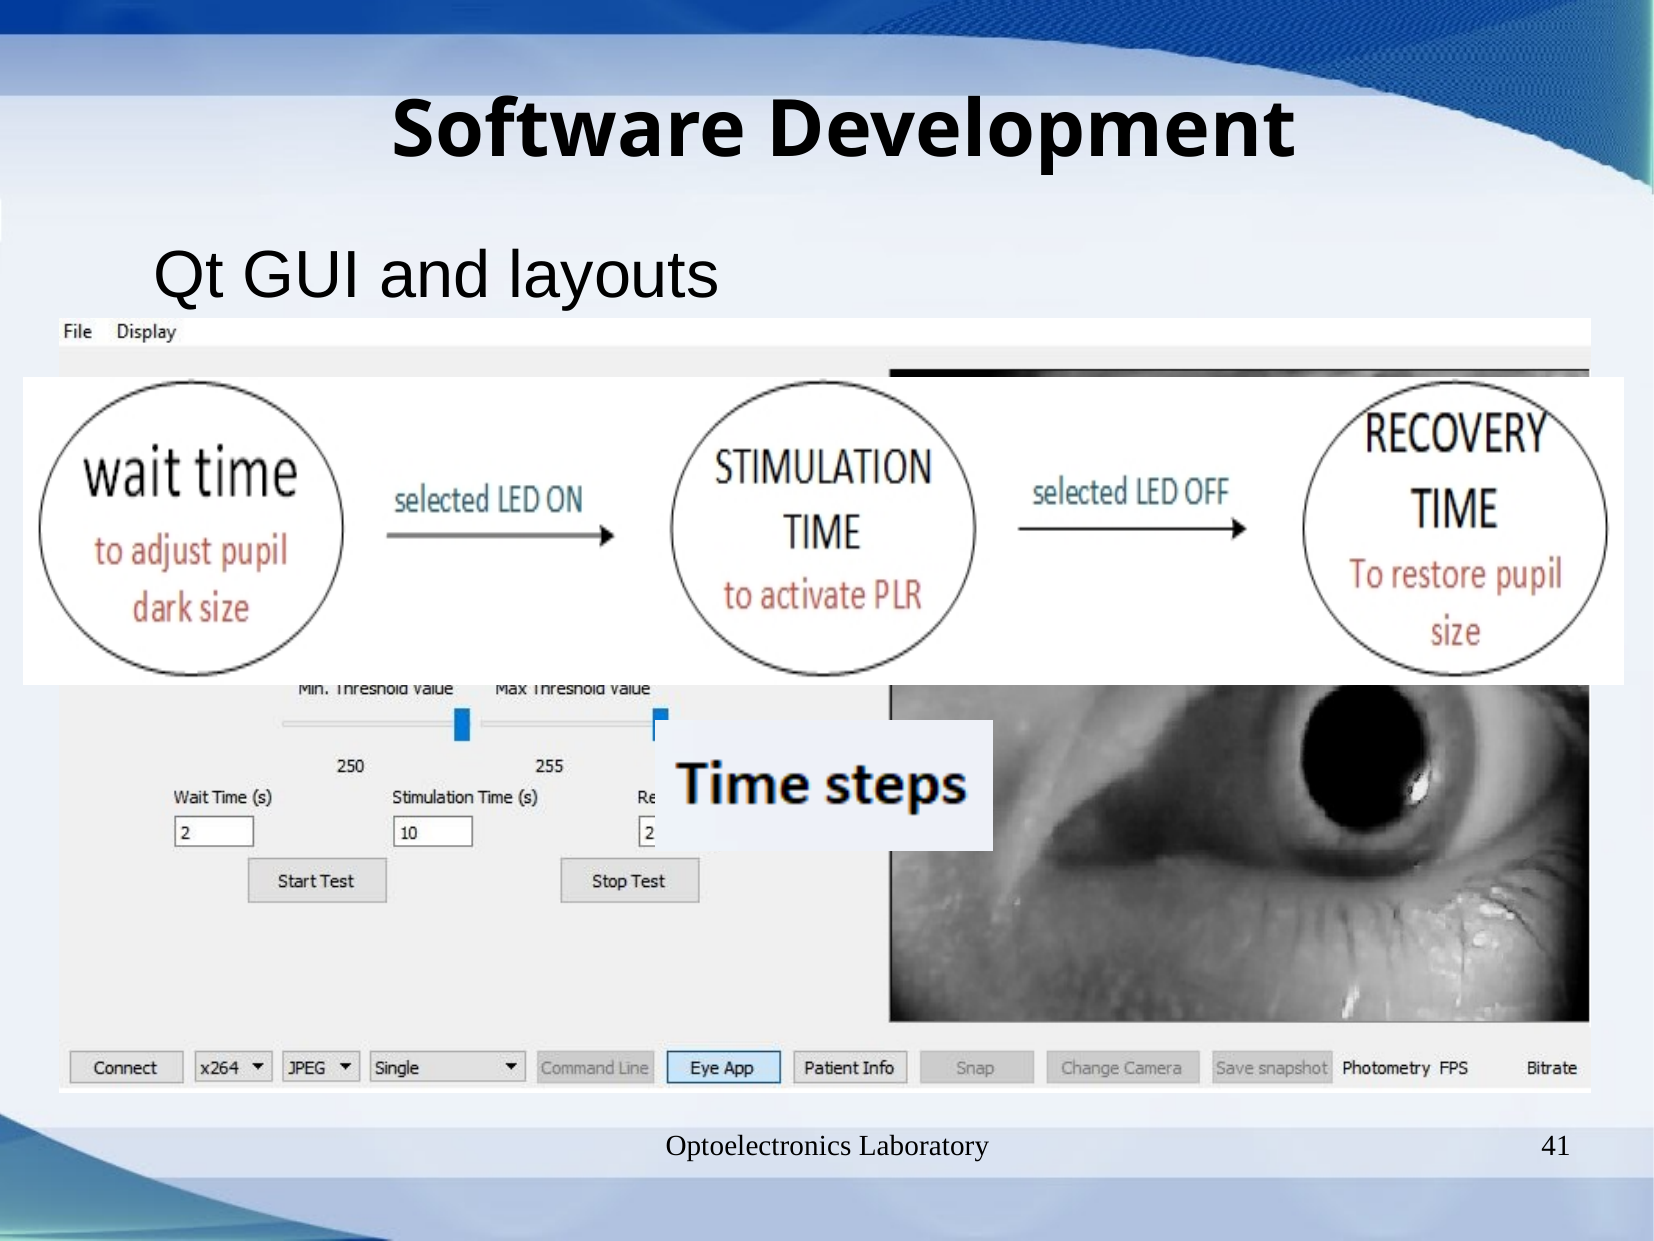

# Software Development
Qt GUI and layouts
Optoelectronics Laboratory
41